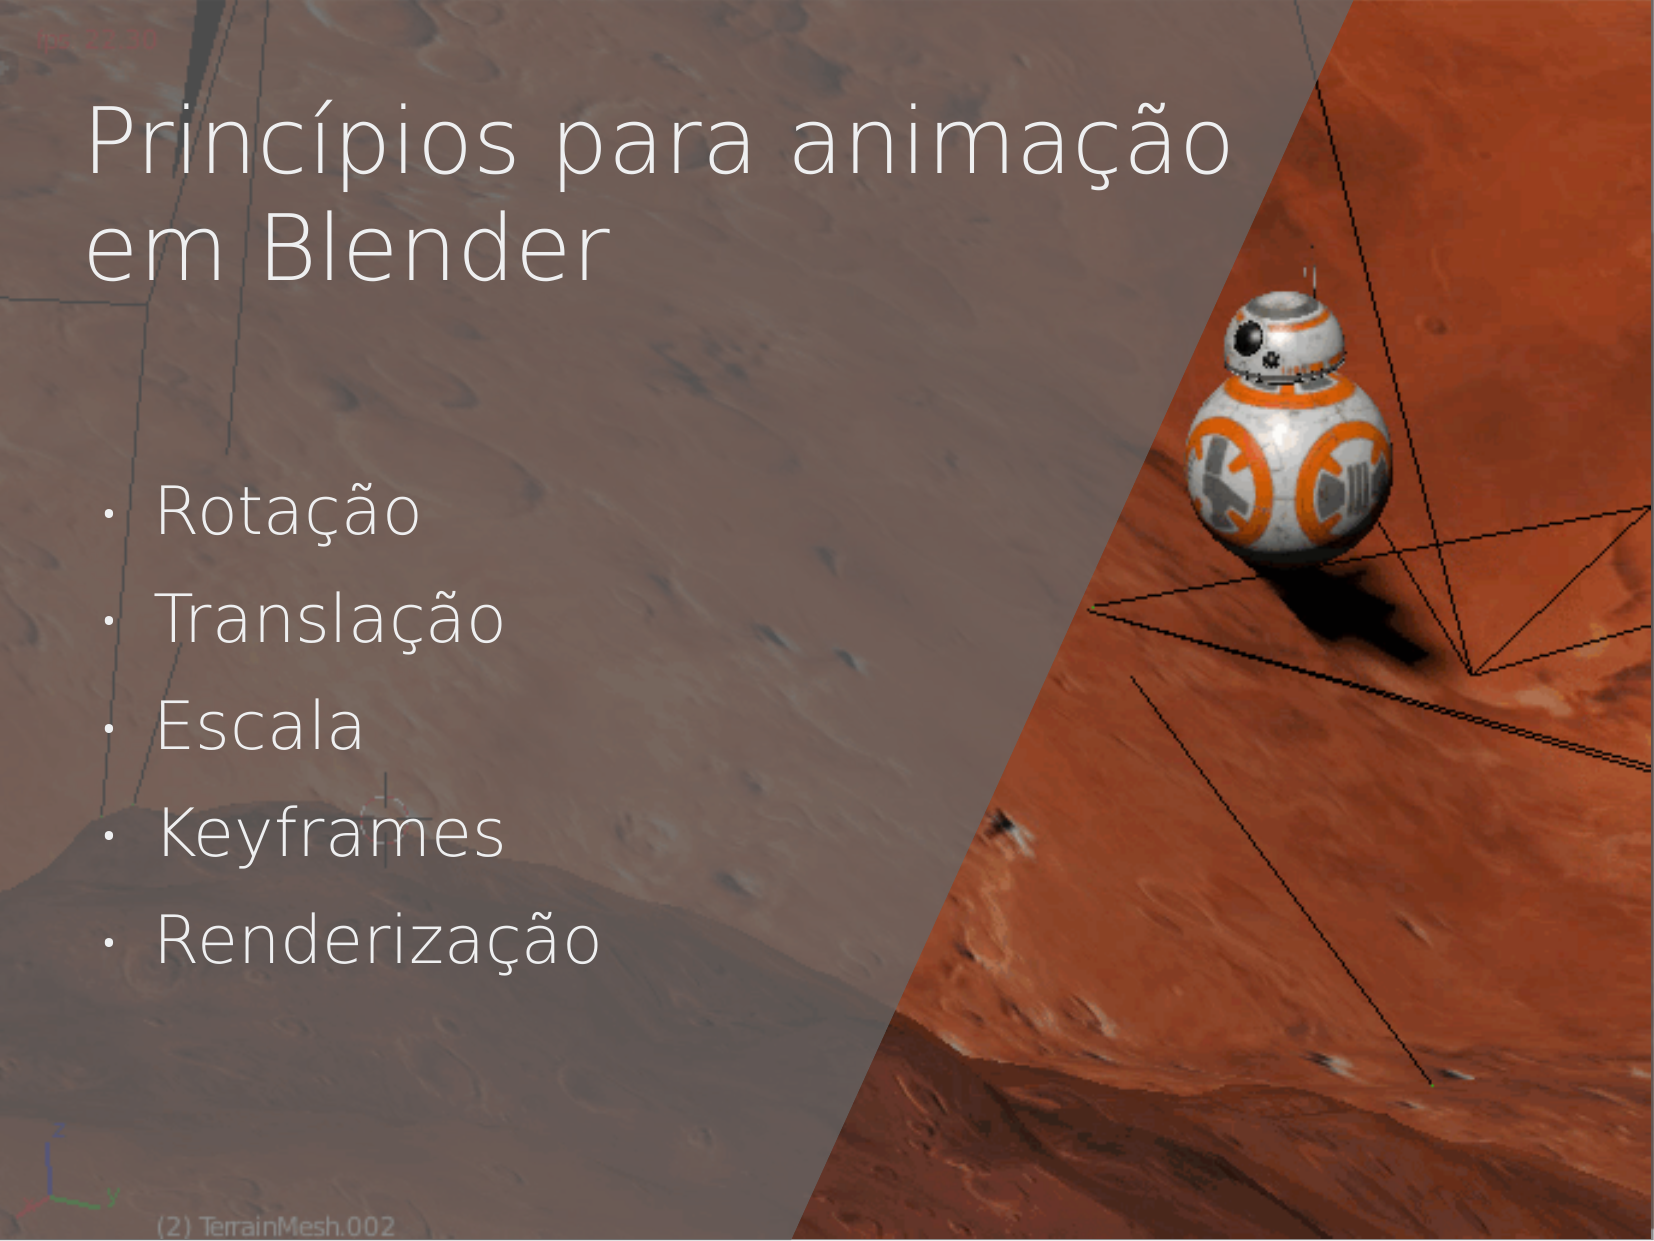

Princípios para animação
em Blender
# Rotação
Translação
Escala
Keyframes
Renderização